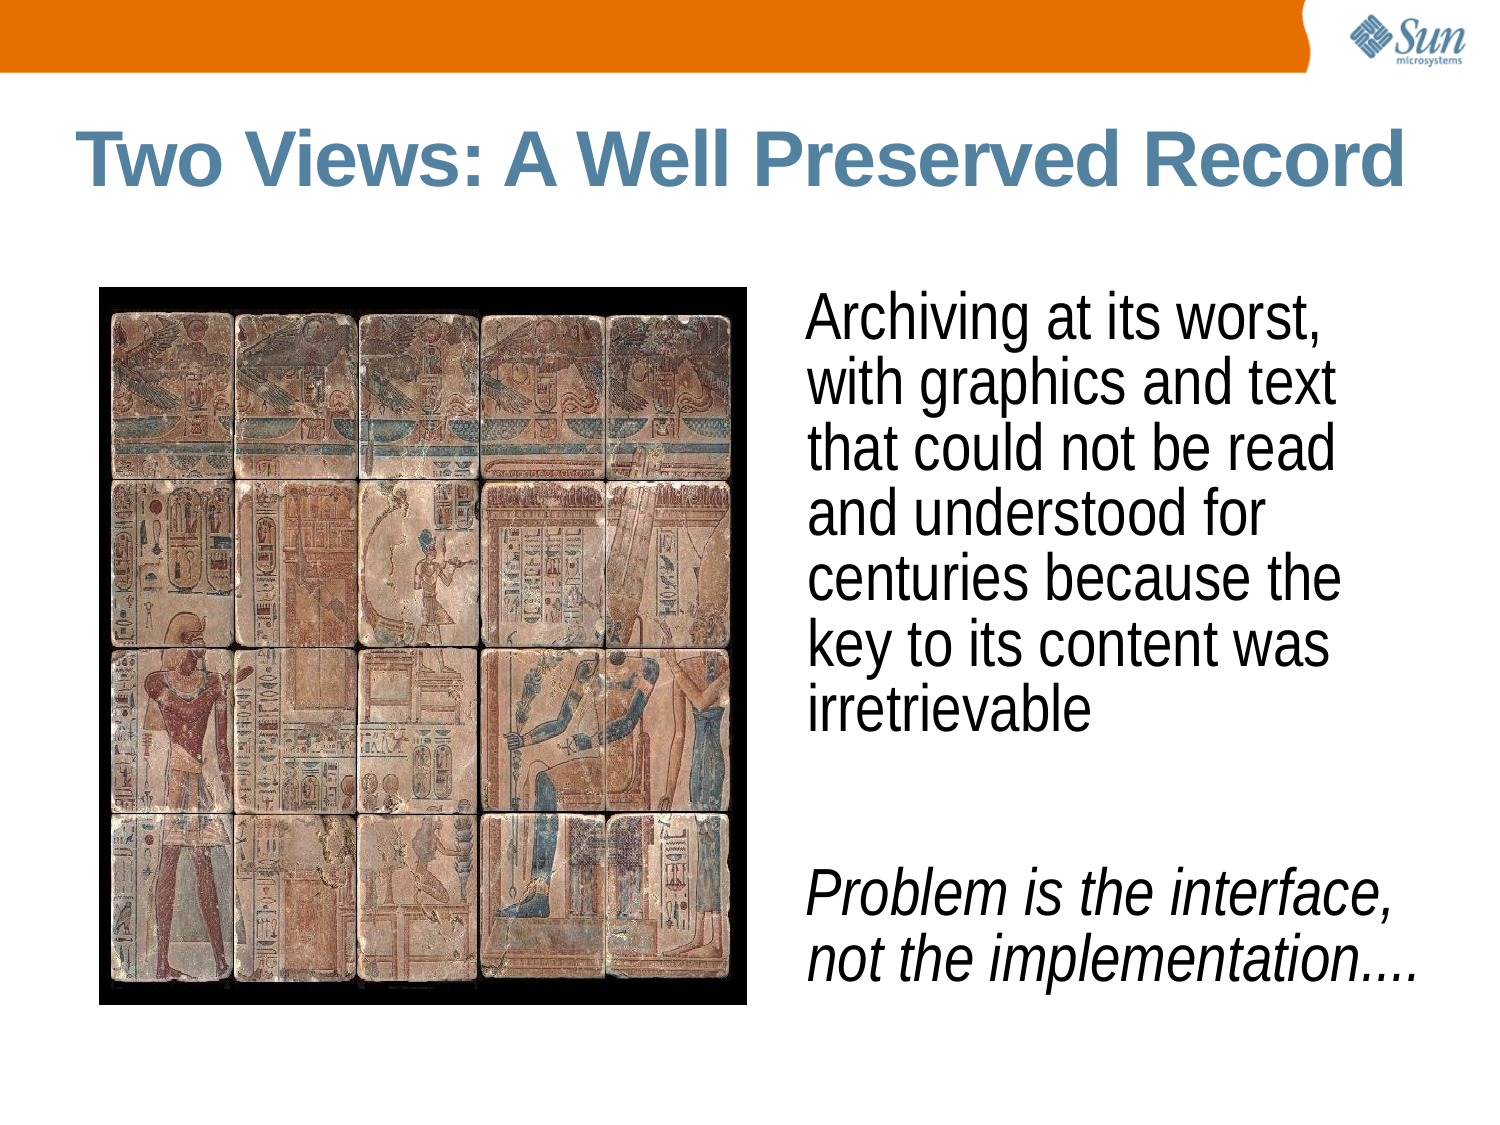

# Two Views: A Well Preserved Record
Archiving at its worst, with graphics and text that could not be read and understood for centuries because the key to its content was irretrievable
Problem is the interface, not the implementation....